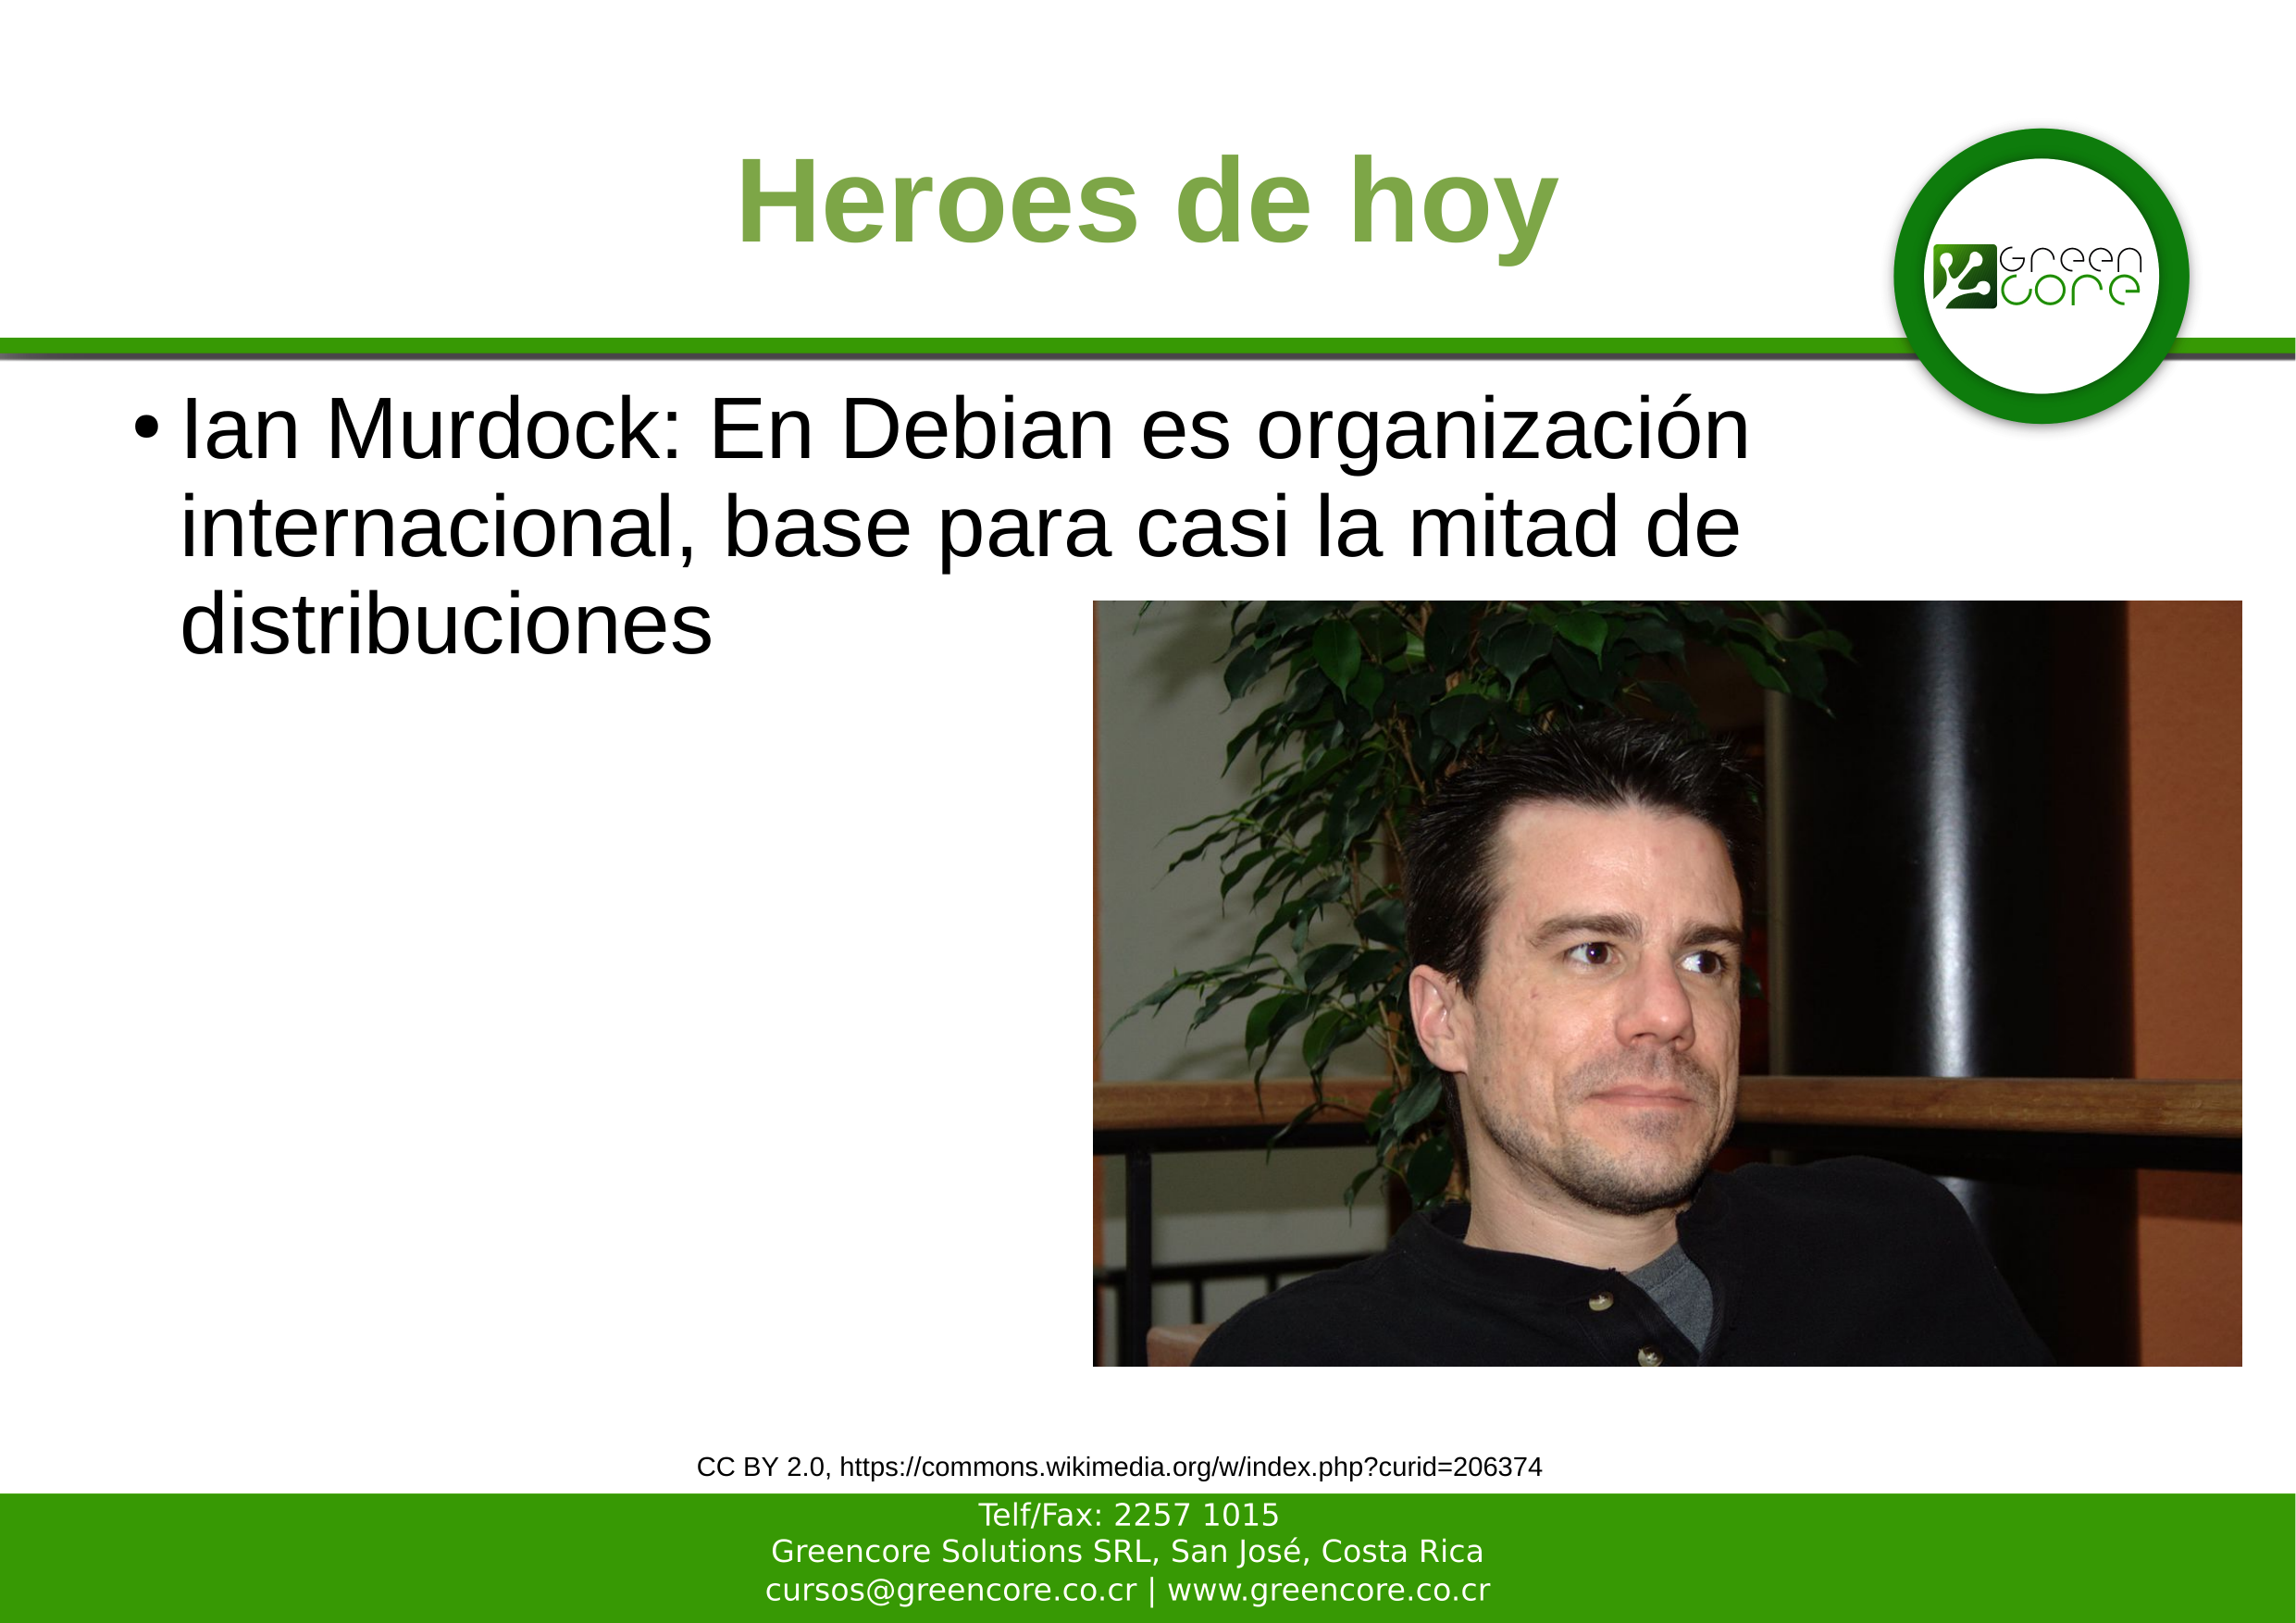

# Heroes de hoy
Ian Murdock: En Debian es organización internacional, base para casi la mitad de distribuciones
CC BY 2.0, https://commons.wikimedia.org/w/index.php?curid=206374